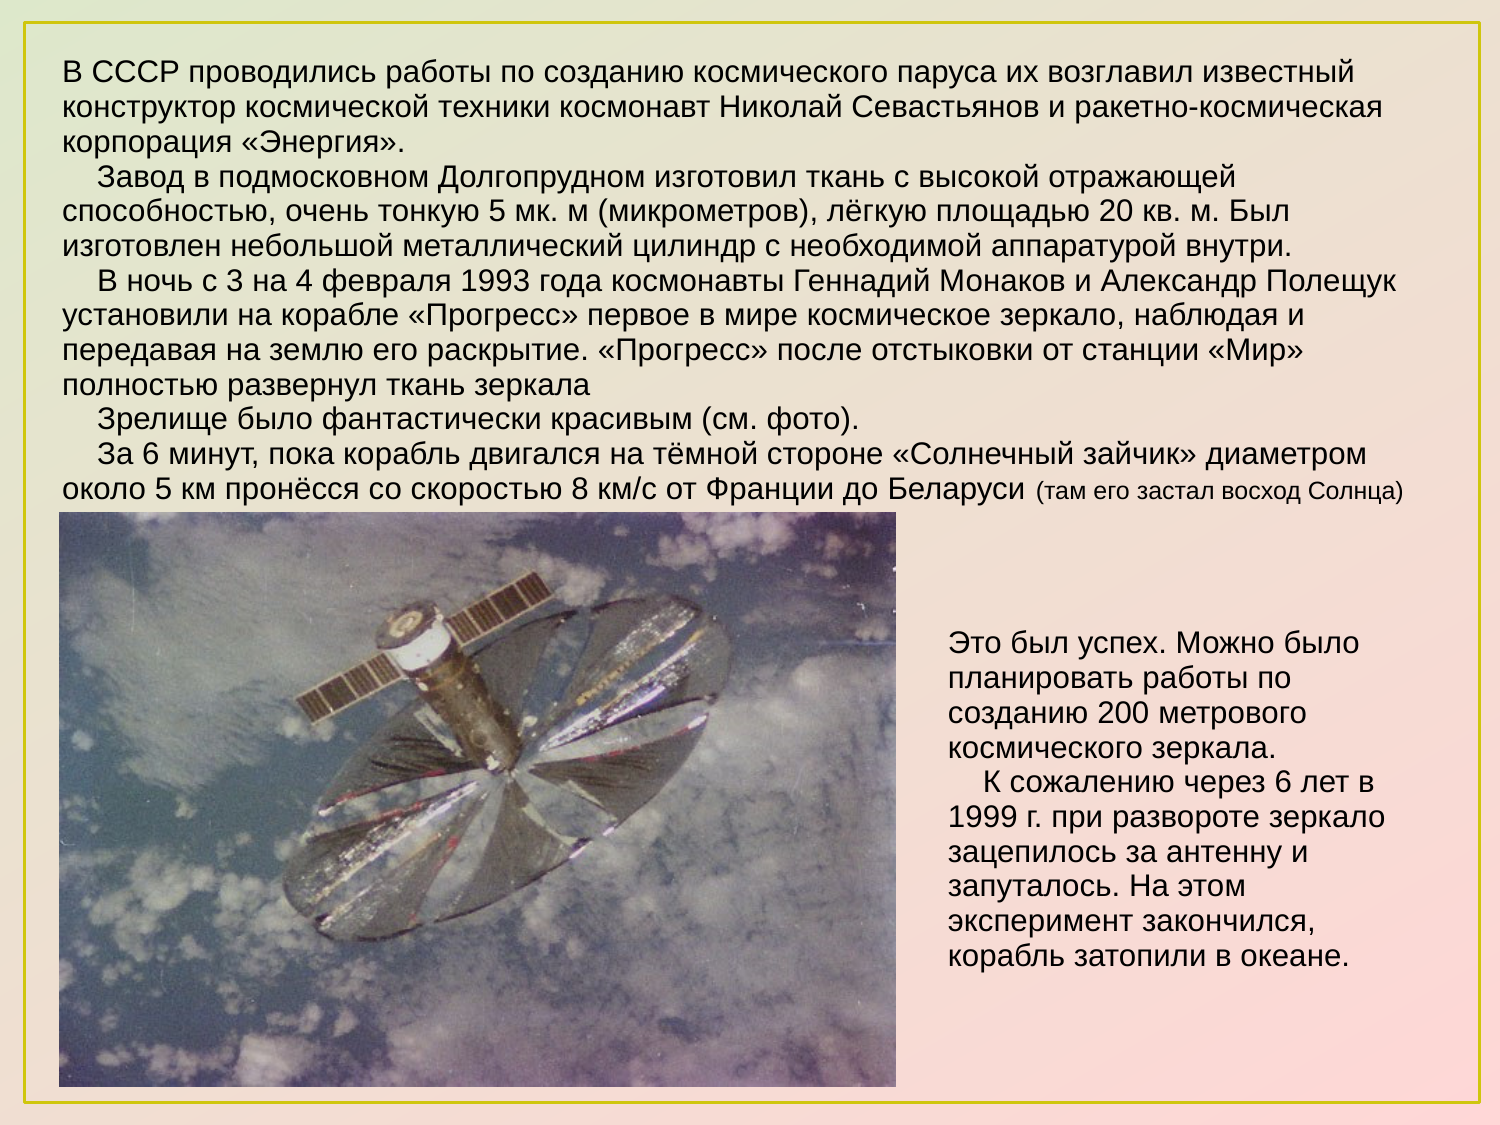

В СССР проводились работы по созданию космического паруса их возглавил известный конструктор космической техники космонавт Николай Севастьянов и ракетно-космическая корпорация «Энергия».
 Завод в подмосковном Долгопрудном изготовил ткань с высокой отражающей способностью, очень тонкую 5 мк. м (микрометров), лёгкую площадью 20 кв. м. Был изготовлен небольшой металлический цилиндр с необходимой аппаратурой внутри.
 В ночь с 3 на 4 февраля 1993 года космонавты Геннадий Монаков и Александр Полещук установили на корабле «Прогресс» первое в мире космическое зеркало, наблюдая и передавая на землю его раскрытие. «Прогресс» после отстыковки от станции «Мир» полностью развернул ткань зеркала
 Зрелище было фантастически красивым (см. фото).
 За 6 минут, пока корабль двигался на тёмной стороне «Солнечный зайчик» диаметром около 5 км пронёсся со скоростью 8 км/с от Франции до Беларуси (там его застал восход Солнца)
Это был успех. Можно было планировать работы по созданию 200 метрового космического зеркала.
 К сожалению через 6 лет в 1999 г. при развороте зеркало зацепилось за антенну и запуталось. На этом эксперимент закончился, корабль затопили в океане.